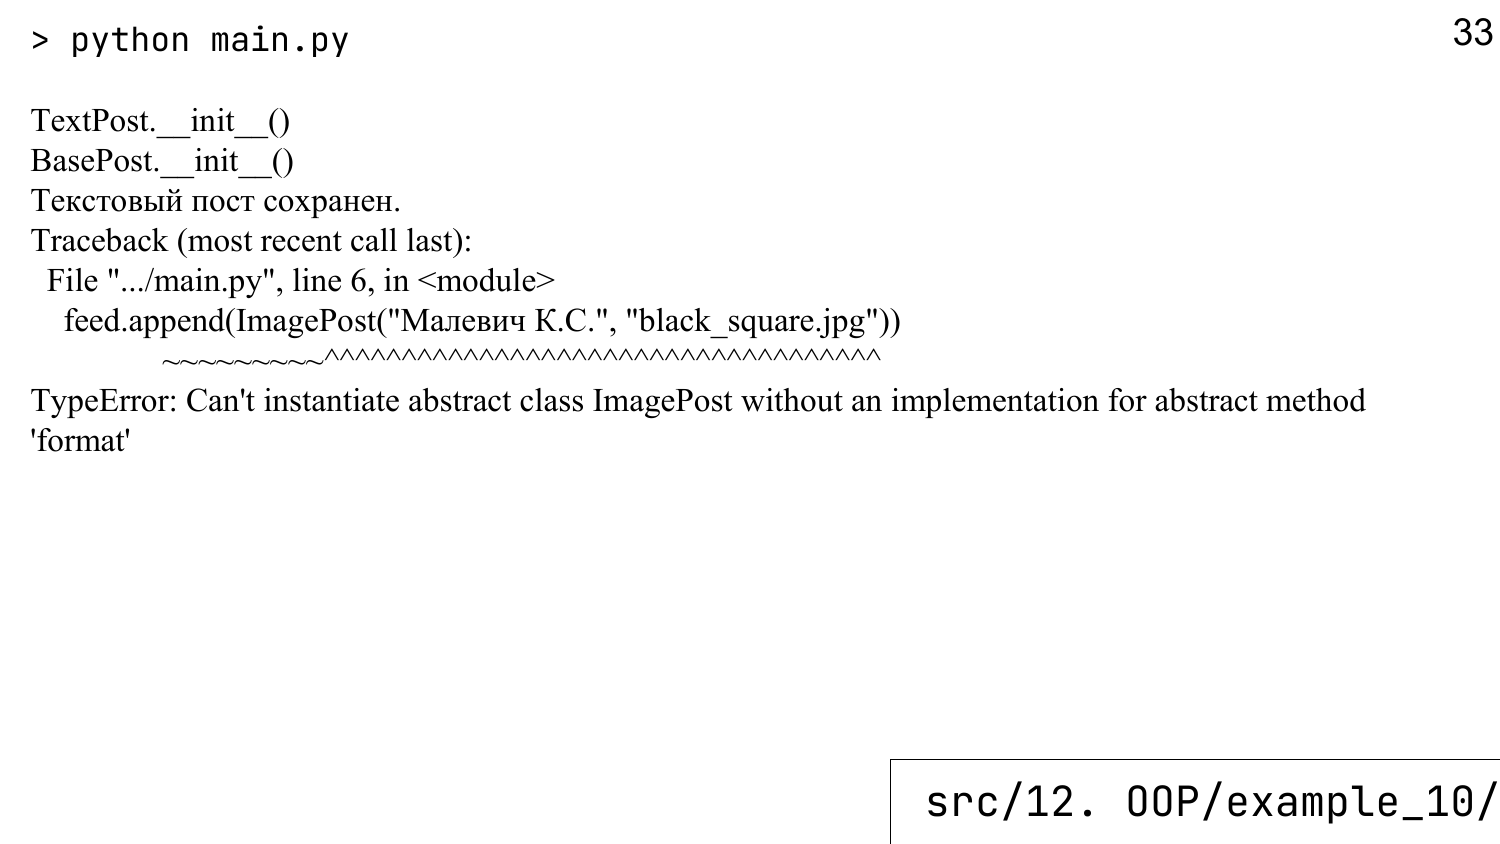

> python main.py
TextPost.__init__()
BasePost.__init__()
Текстовый пост сохранен.
Traceback (most recent call last):
 File ".../main.py", line 6, in <module>
 feed.append(ImagePost("Малевич К.С.", "black_square.jpg"))
 ~~~~~~~~~^^^^^^^^^^^^^^^^^^^^^^^^^^^^^^^^^^^^
TypeError: Can't instantiate abstract class ImagePost without an implementation for abstract method 'format'
# src/12. OOP/example_10/